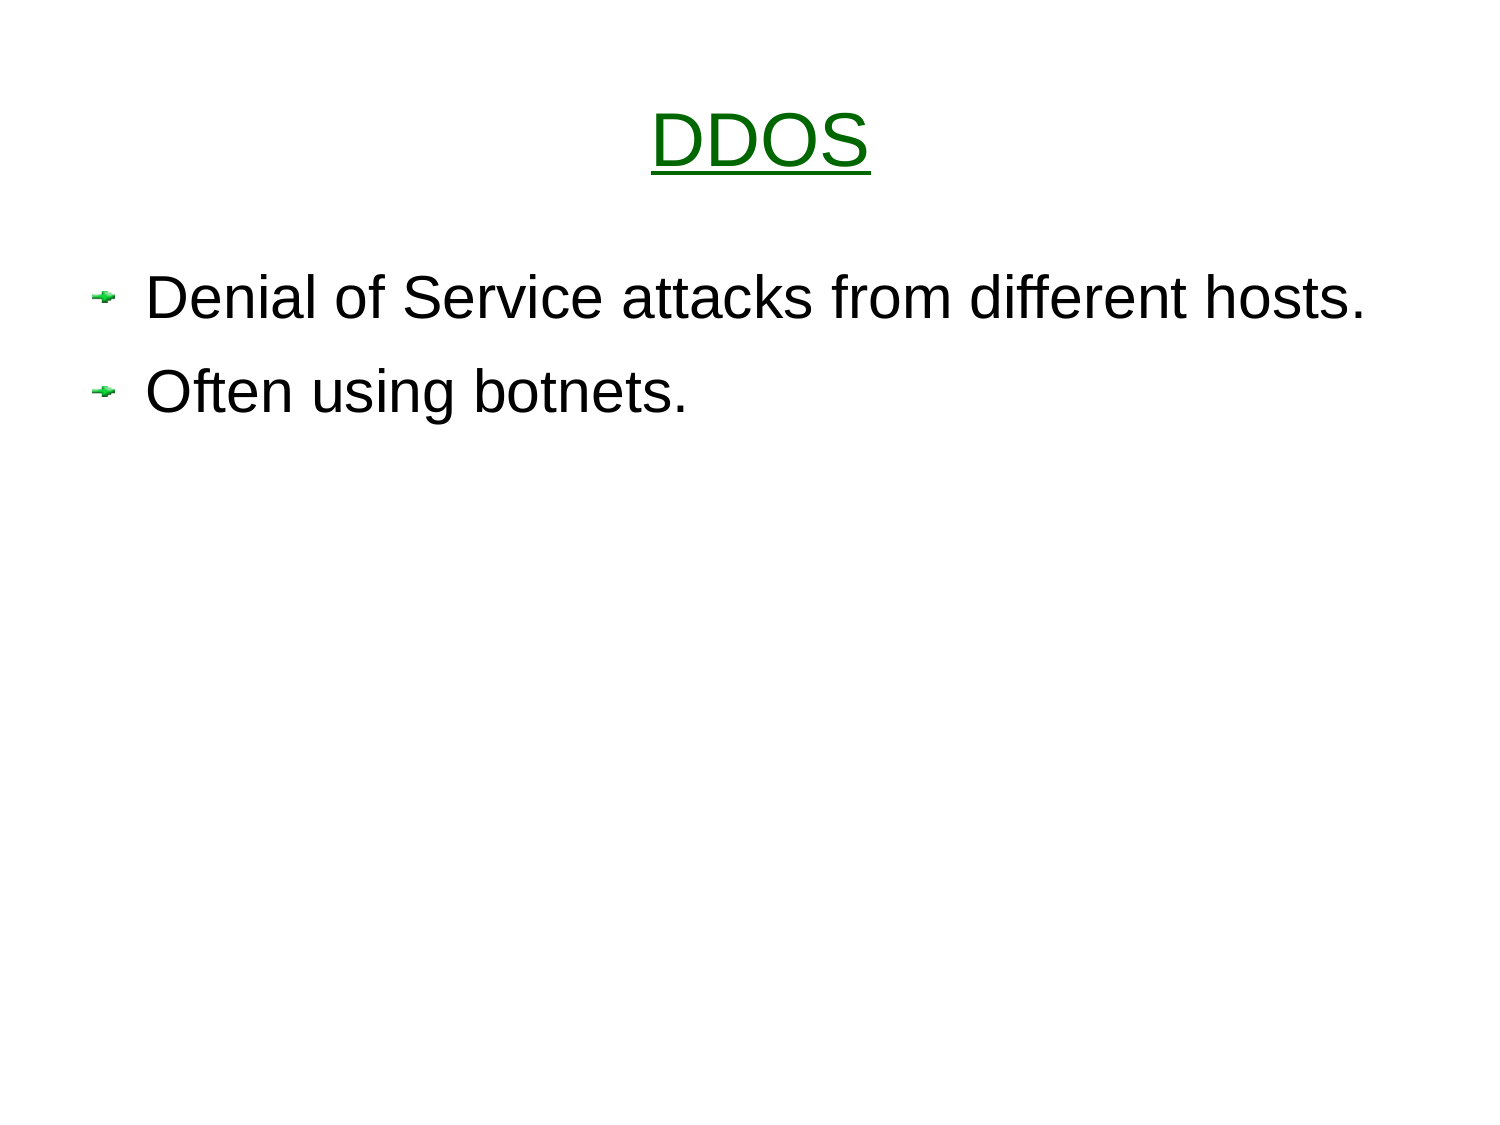

# DDOS
Denial of Service attacks from different hosts.
Often using botnets.